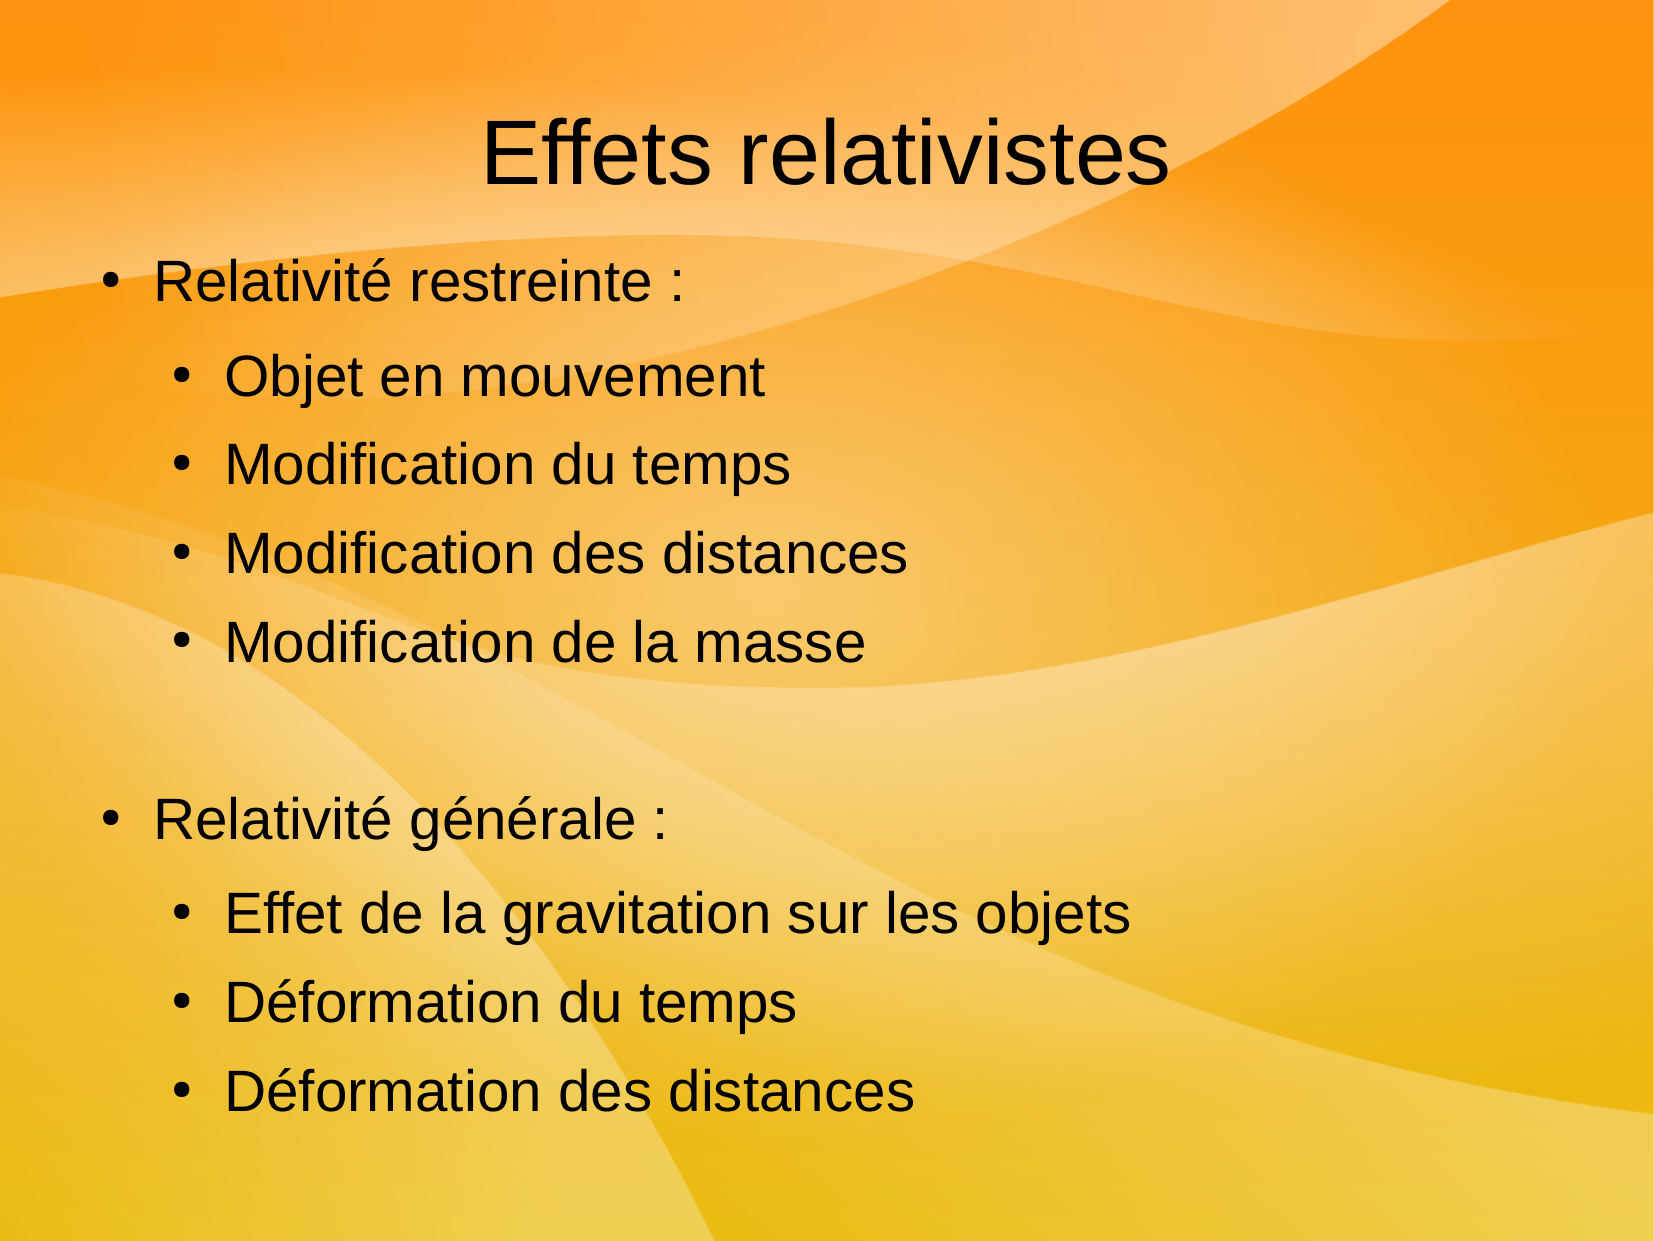

# Effets relativistes
Relativité restreinte :
Objet en mouvement
Modification du temps
Modification des distances
Modification de la masse
Relativité générale :
Effet de la gravitation sur les objets
Déformation du temps
Déformation des distances